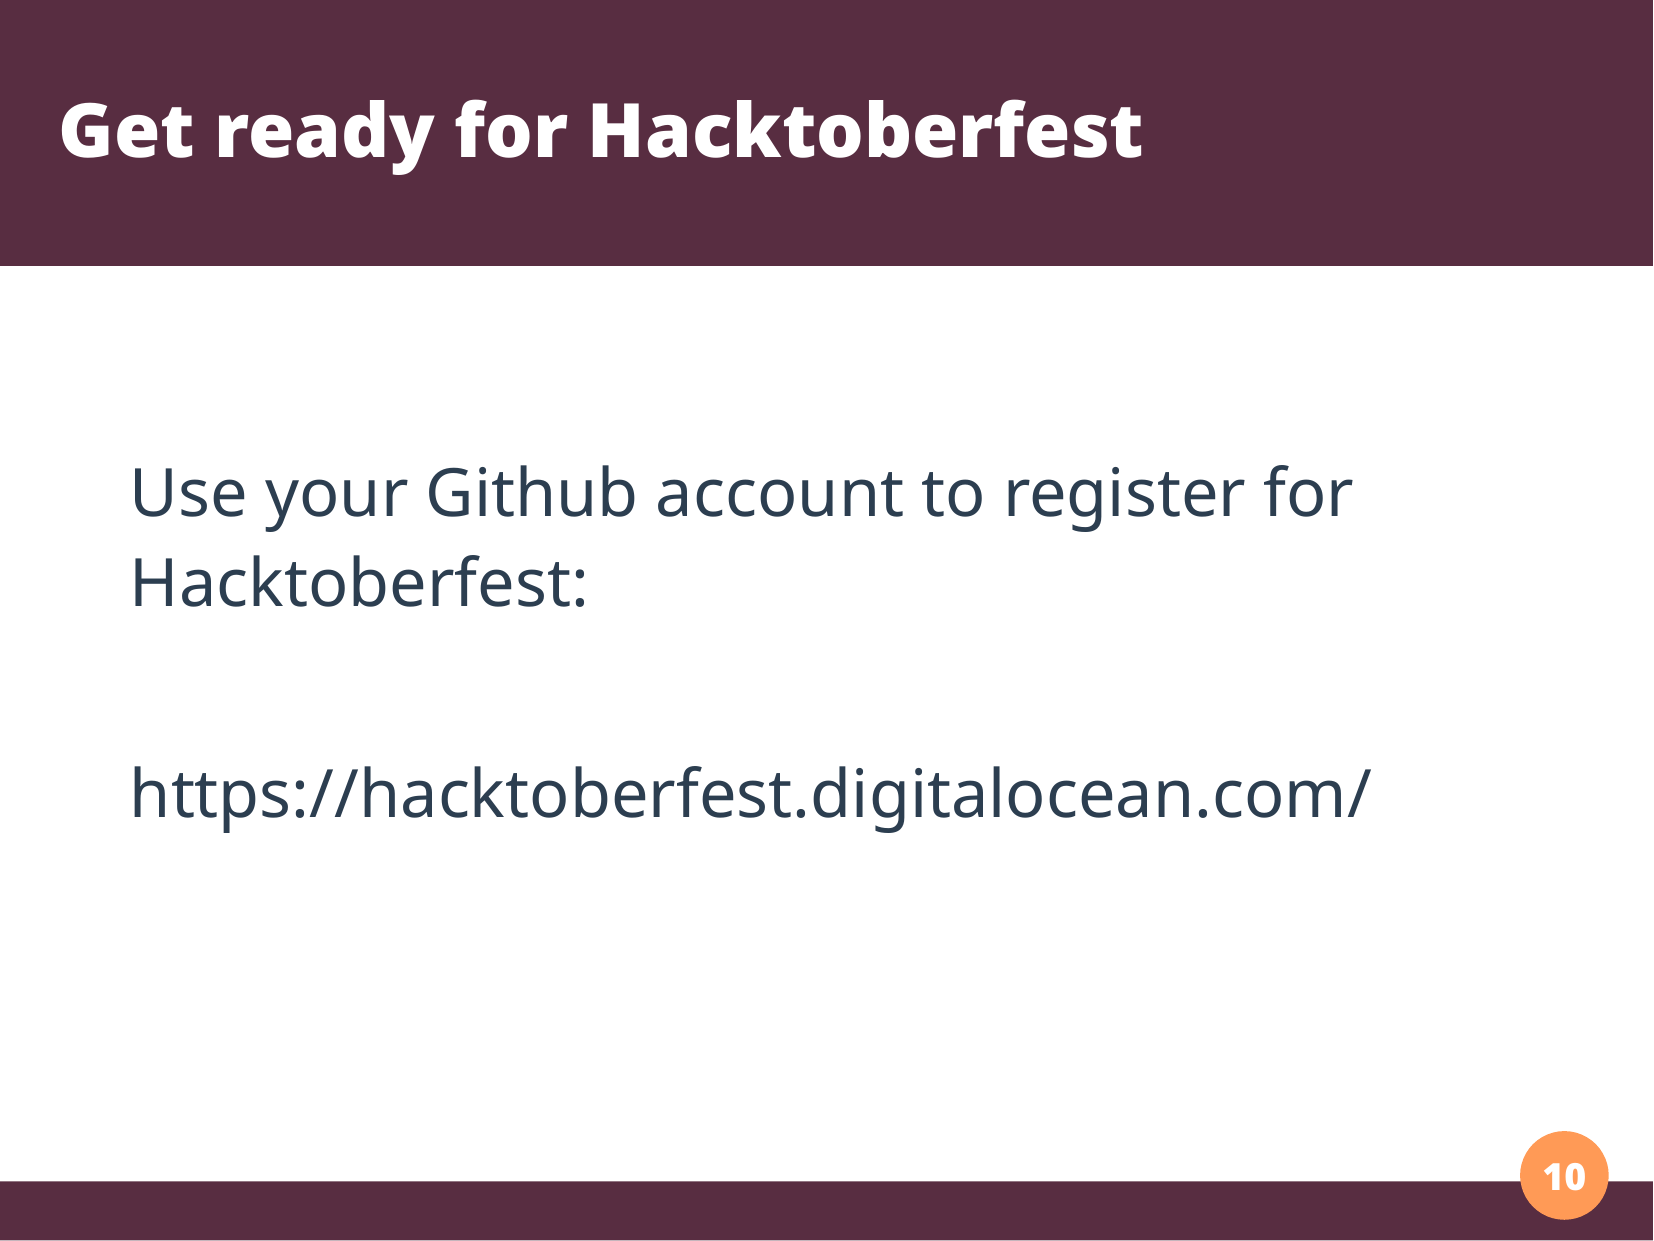

# Get ready for Hacktoberfest
Use your Github account to register for Hacktoberfest:
https://hacktoberfest.digitalocean.com/
10